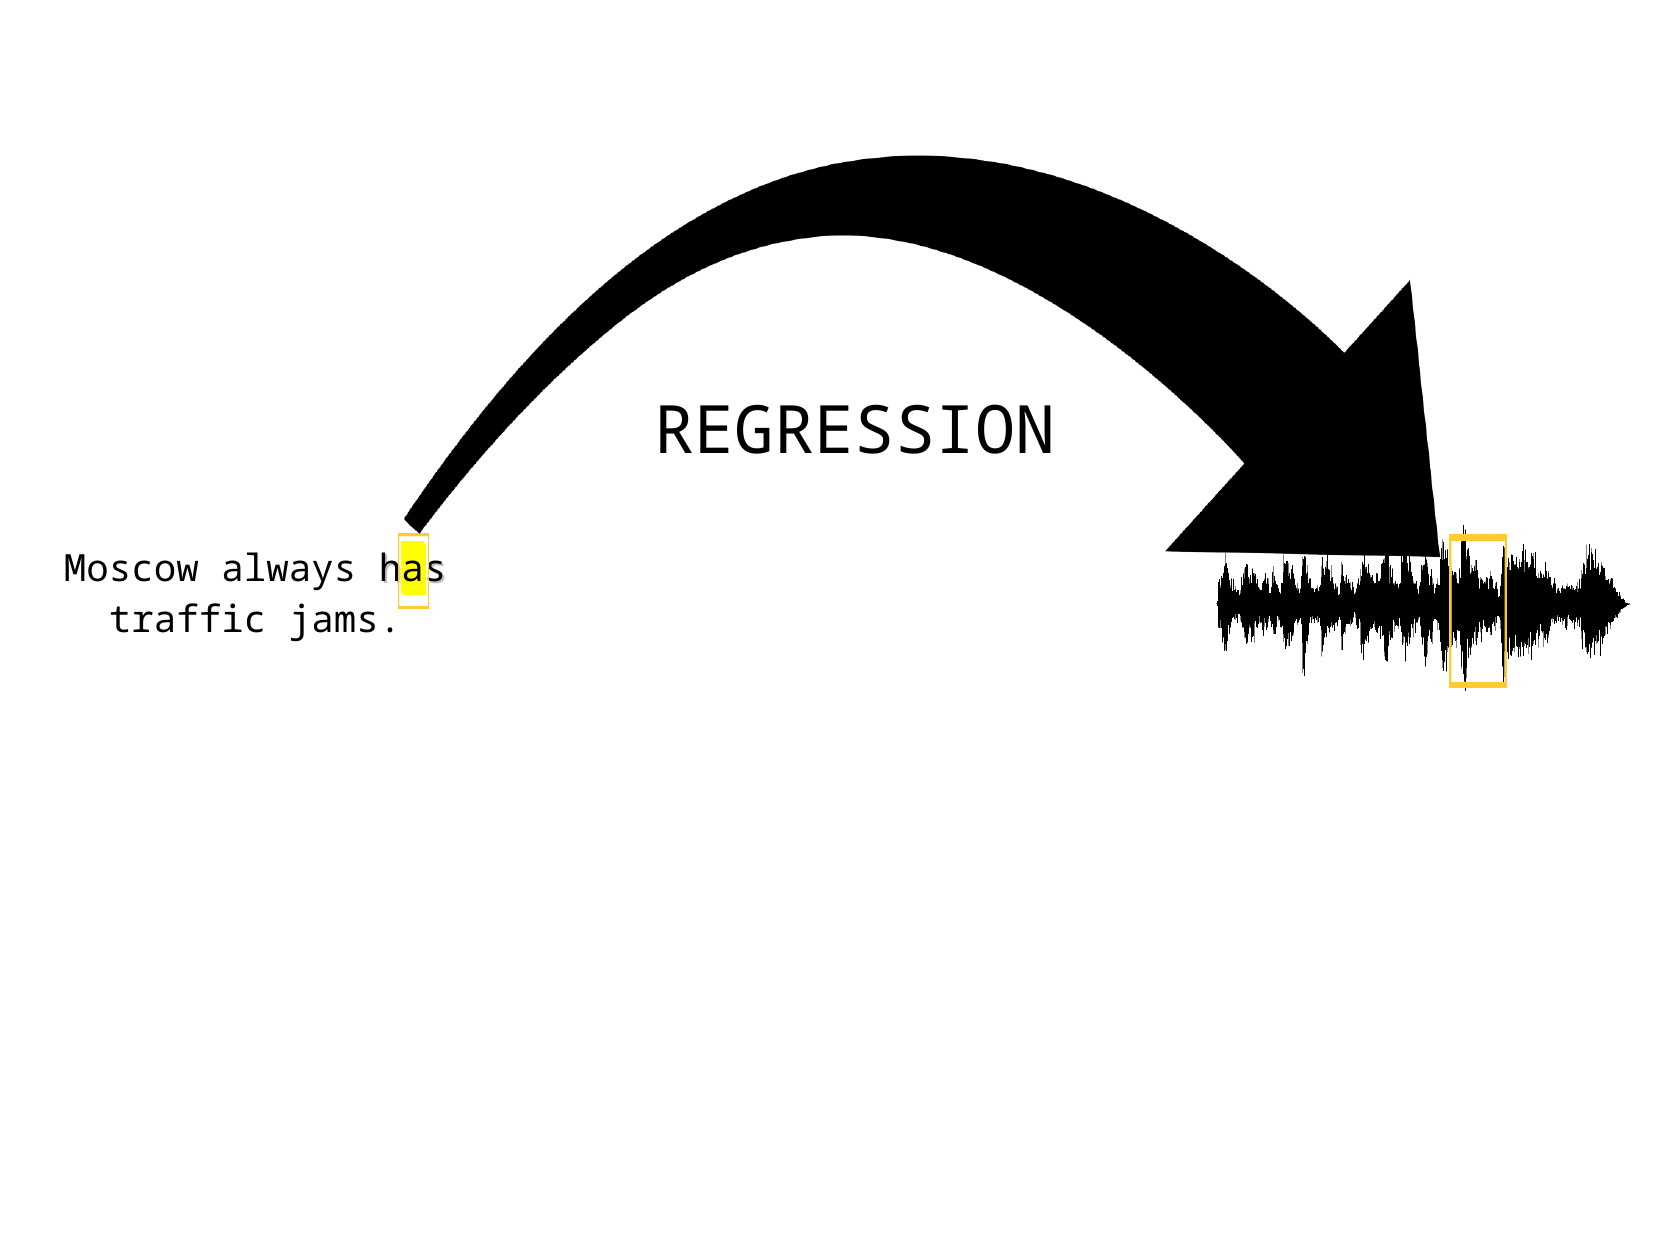

REGRESSION
# Moscow always has traffic jams.